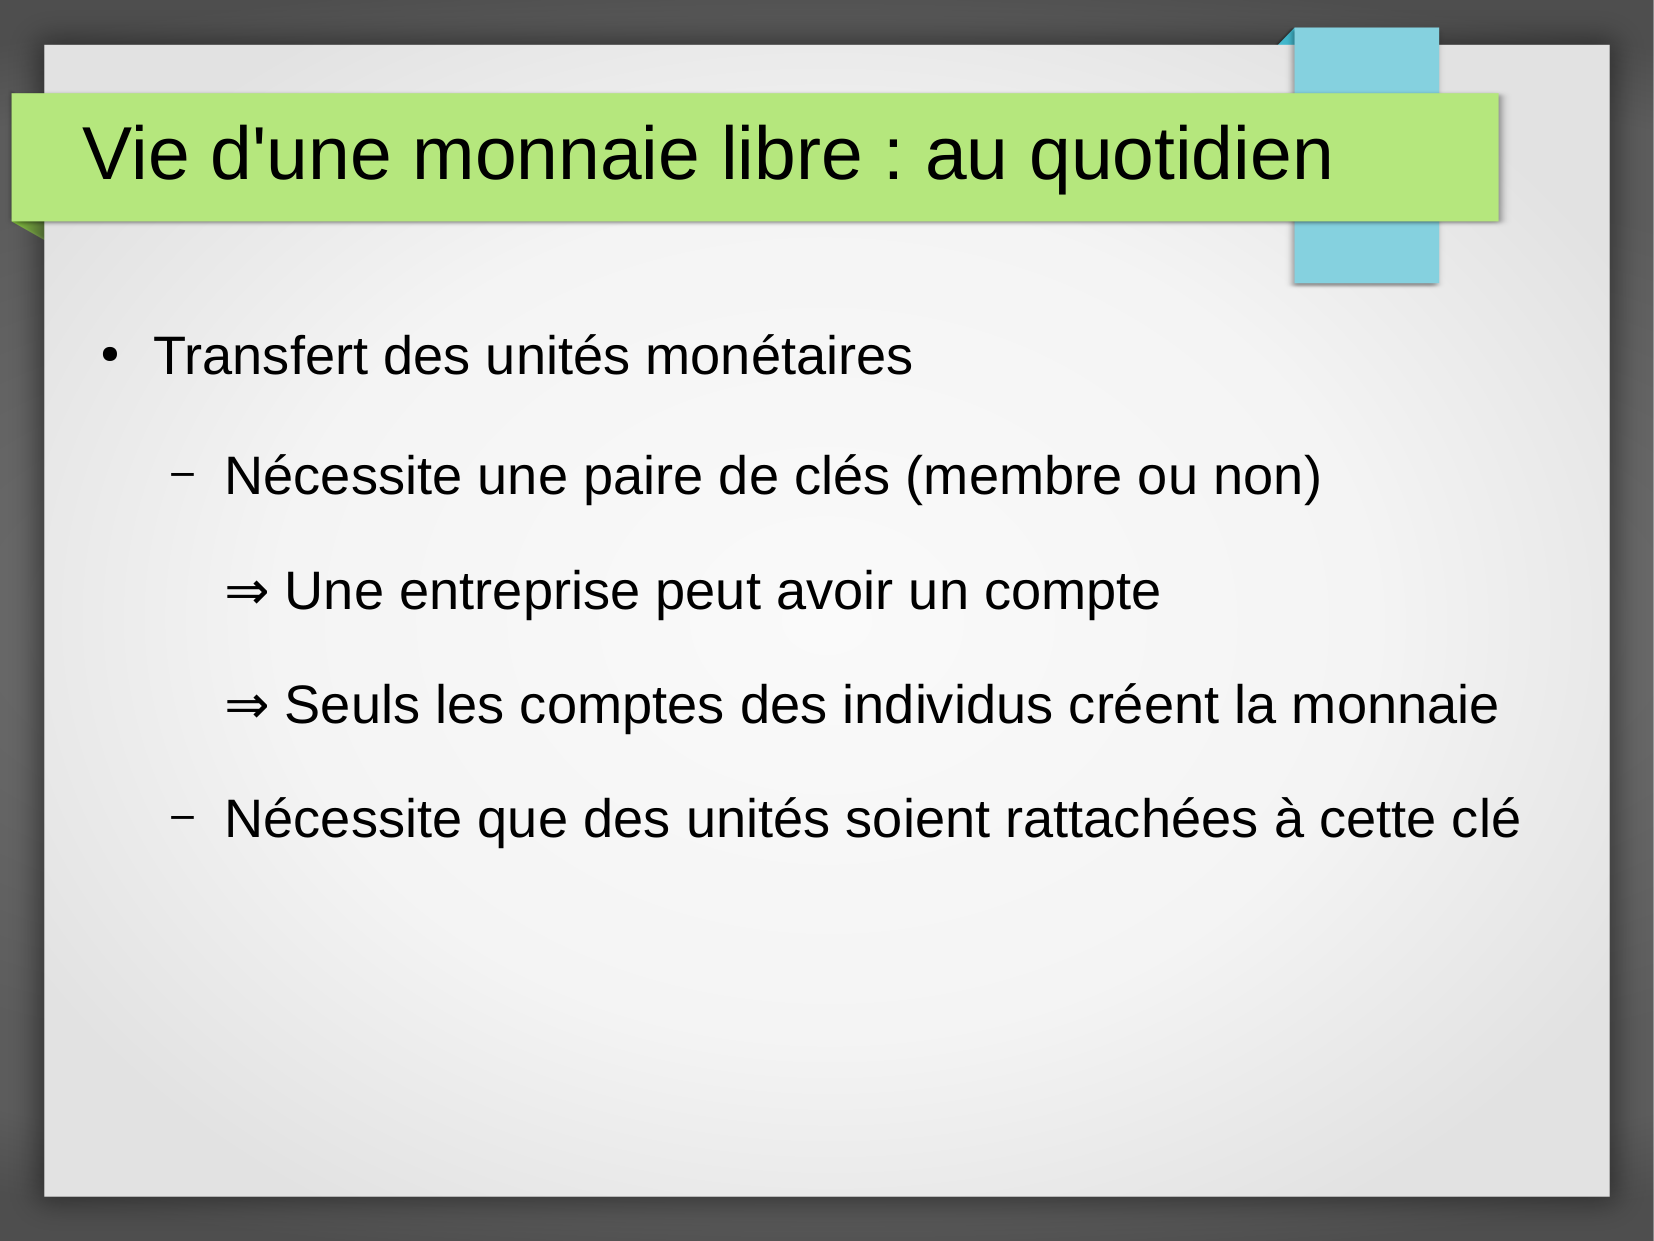

# Vie d'une monnaie libre : au quotidien
Transfert des unités monétaires
Nécessite une paire de clés (membre ou non)
⇒ Une entreprise peut avoir un compte
⇒ Seuls les comptes des individus créent la monnaie
Nécessite que des unités soient rattachées à cette clé